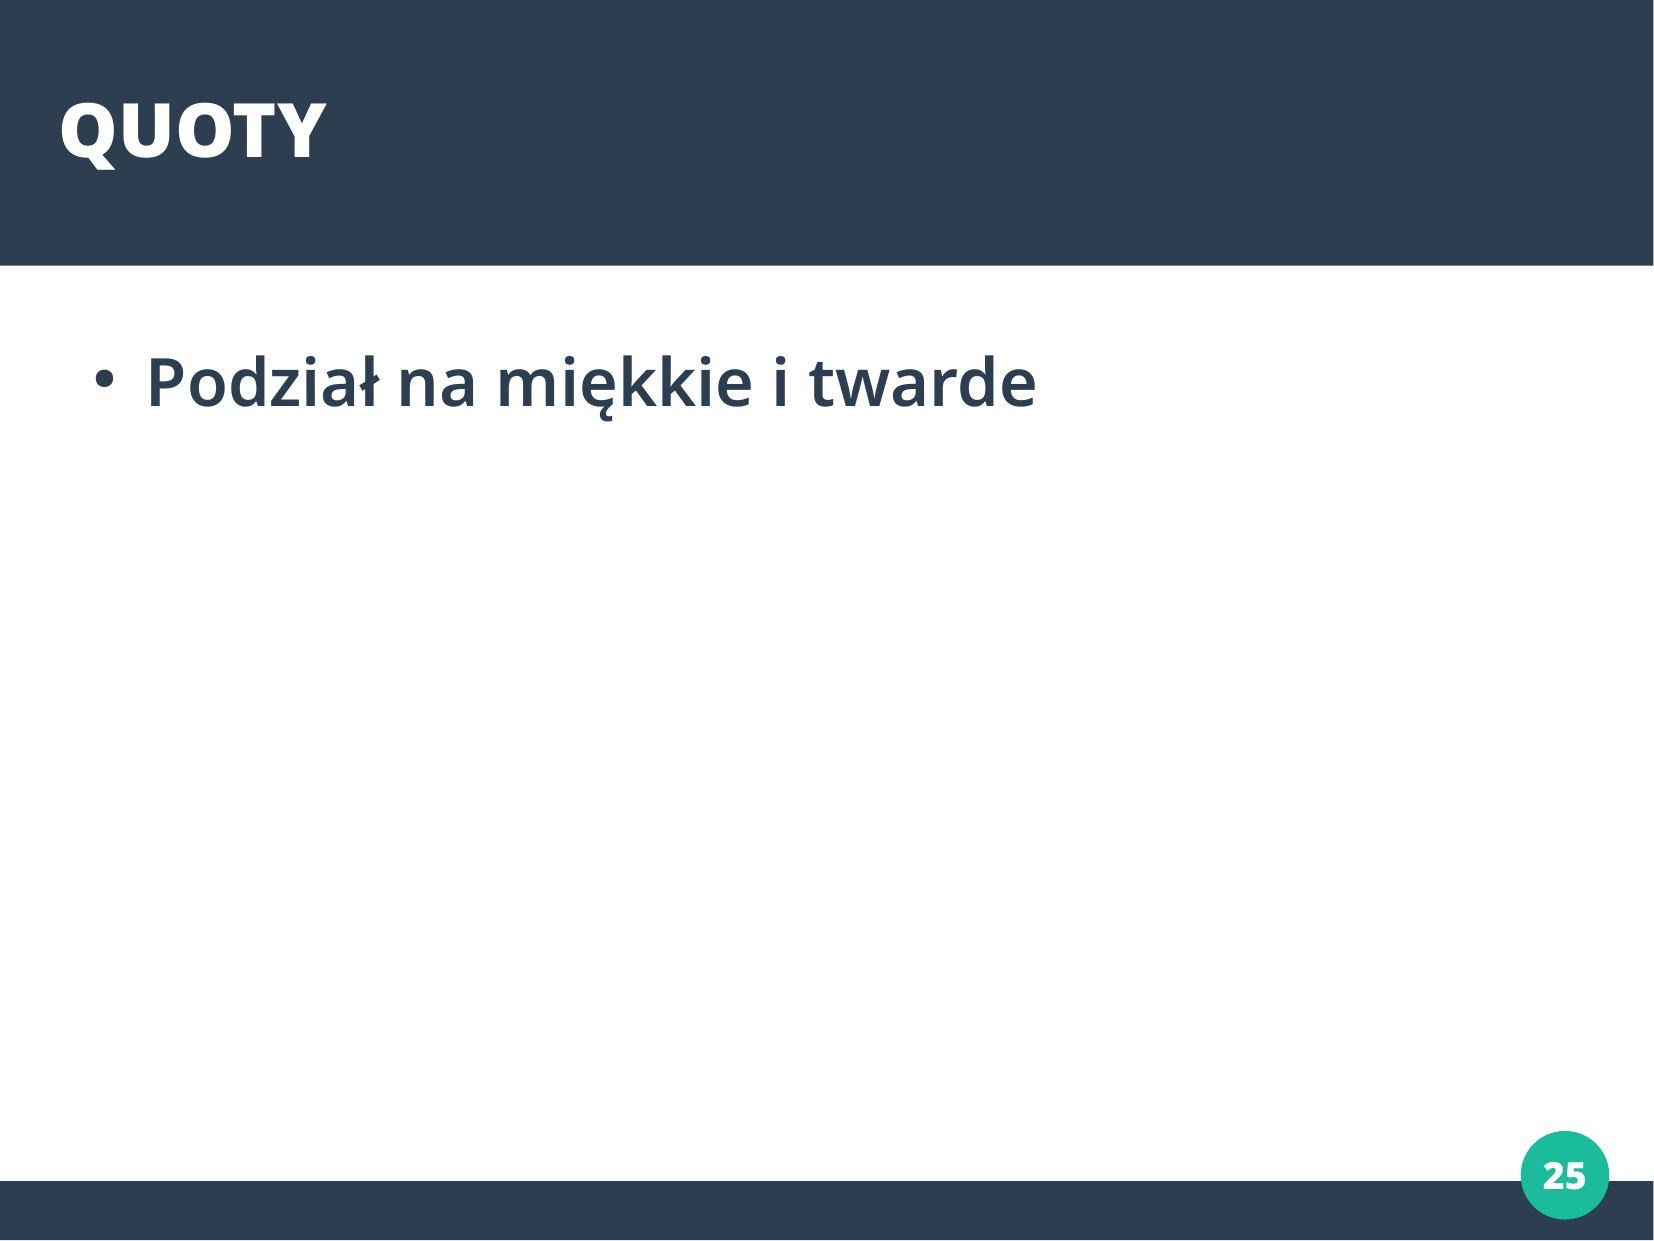

# QUOTY
Podział na miękkie i twarde
25